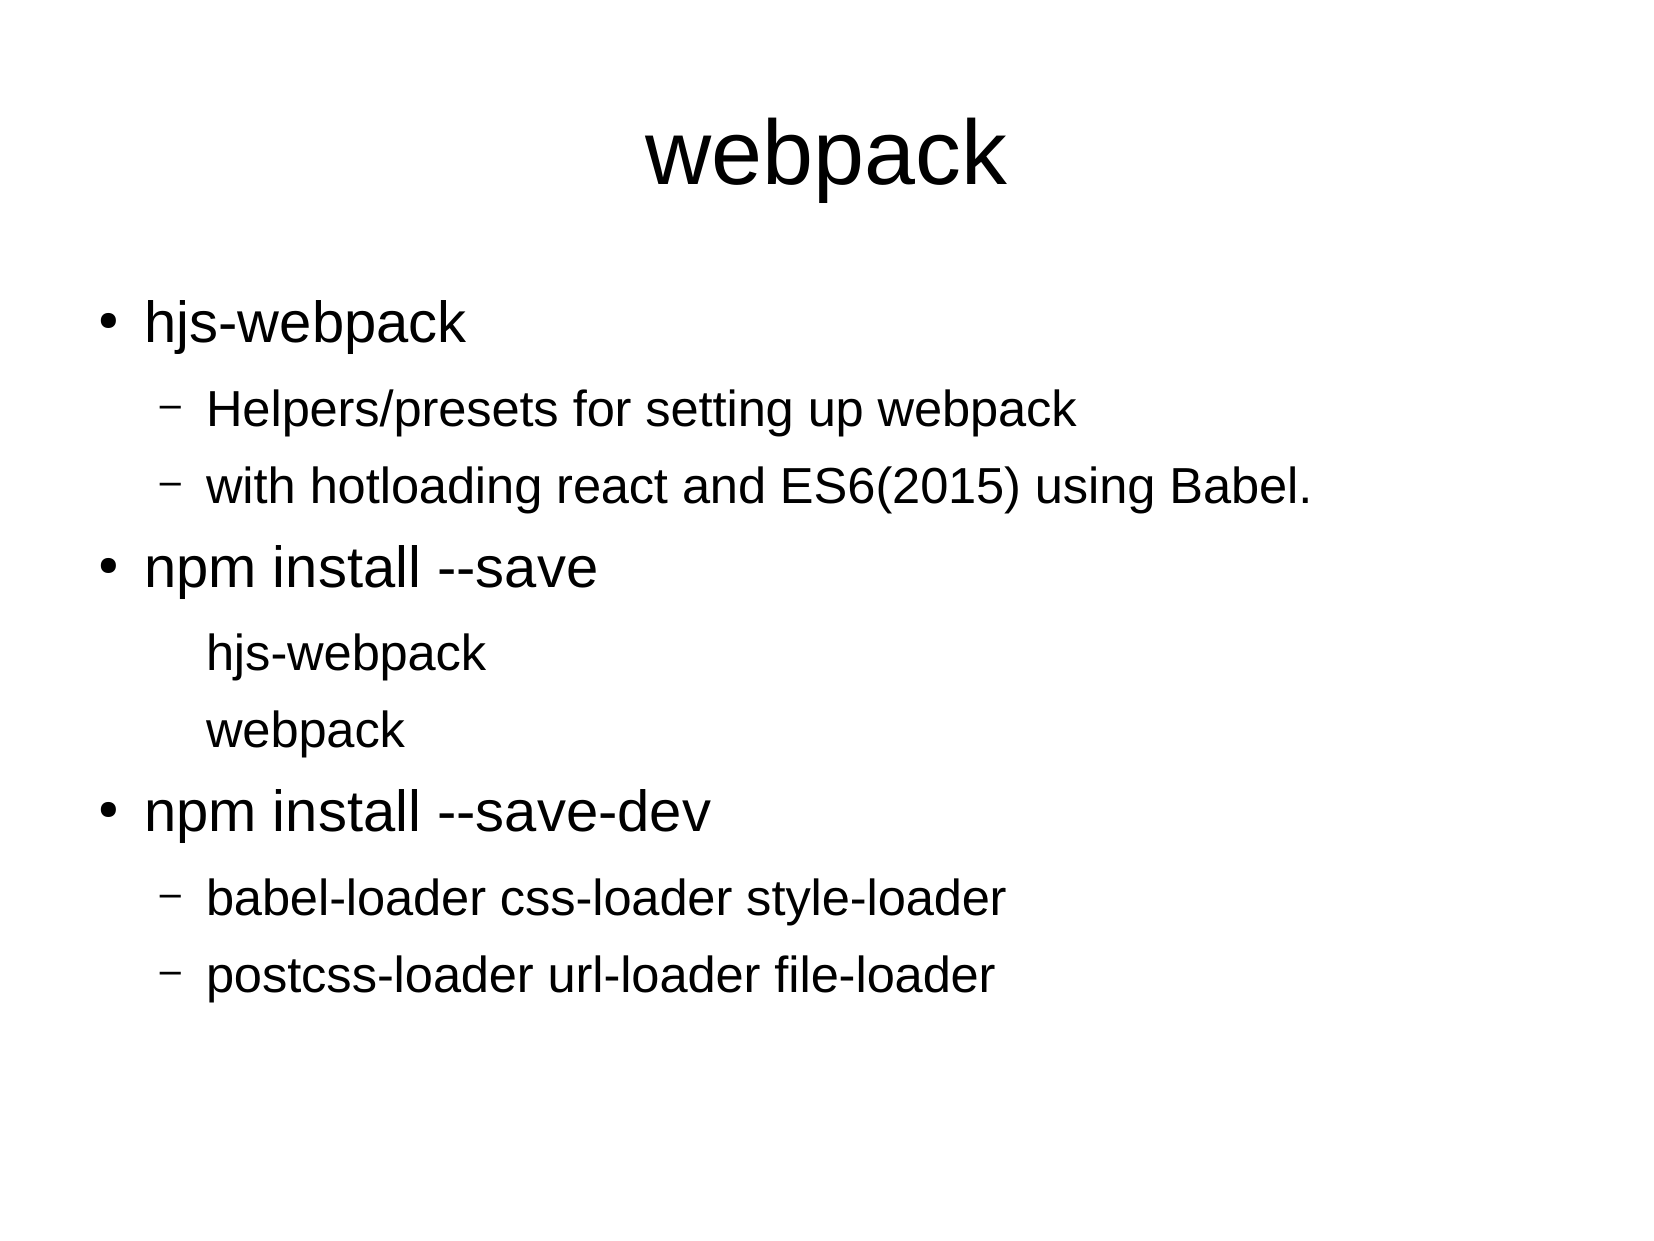

# webpack
hjs-webpack
Helpers/presets for setting up webpack
with hotloading react and ES6(2015) using Babel.
npm install --save
hjs-webpack
webpack
npm install --save-dev
babel-loader css-loader style-loader
postcss-loader url-loader file-loader